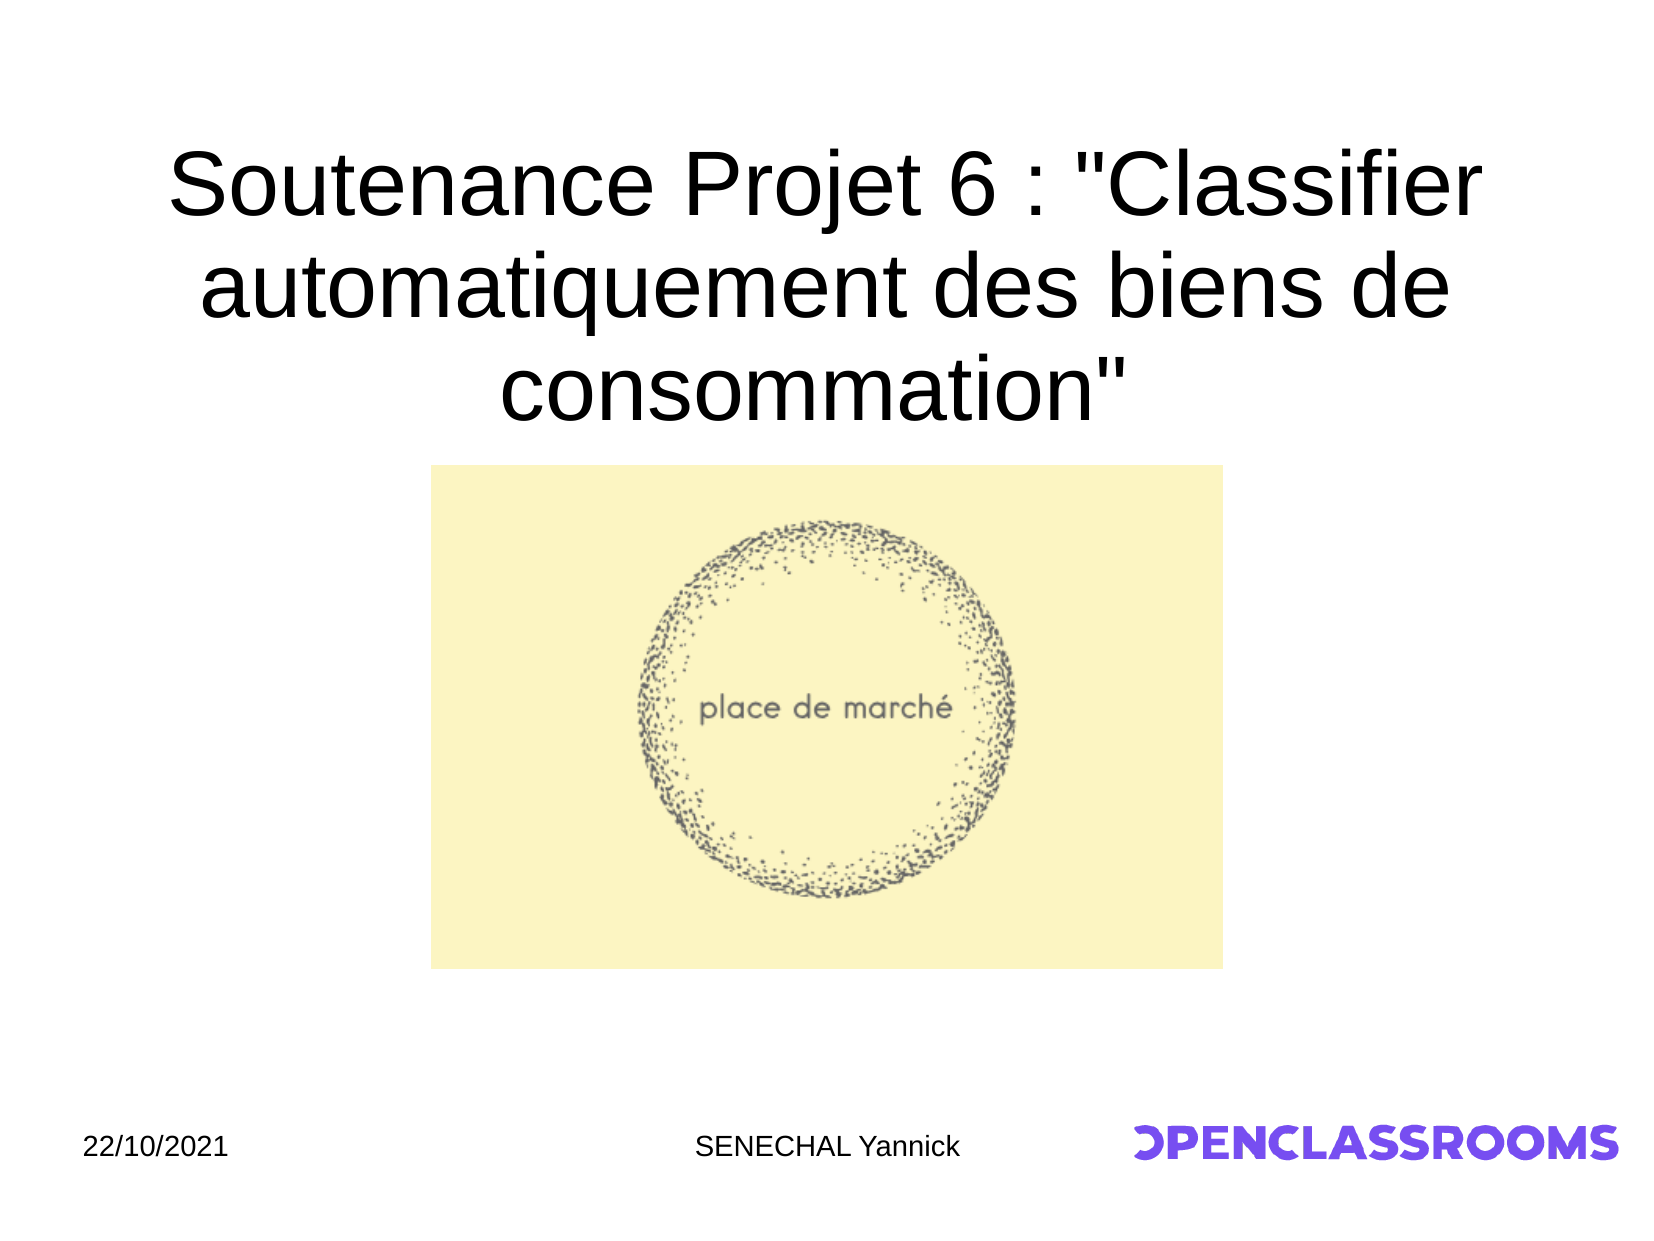

# Soutenance Projet 6 : "Classifier automatiquement des biens de consommation"
22/04/2021
SENECHAL Yannick